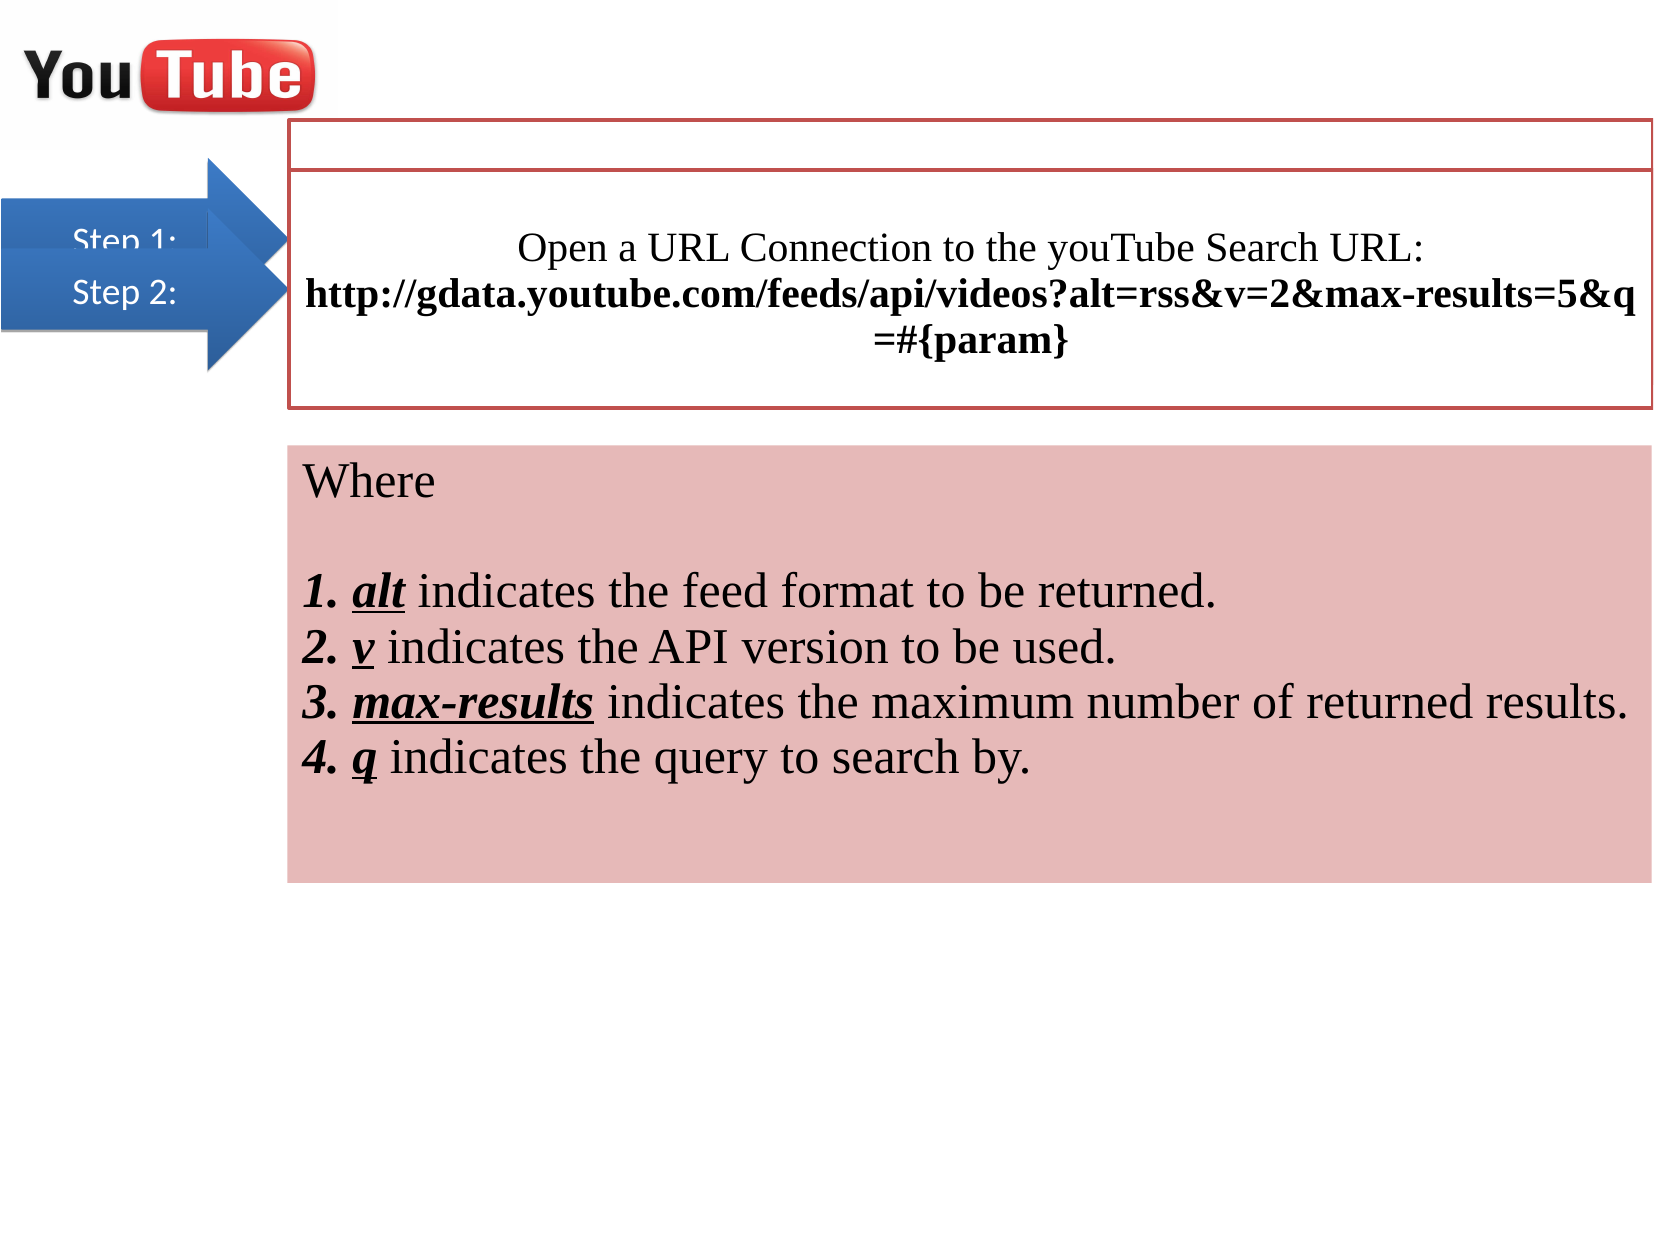

Go to the youTube API documentation site for getting the REST search URL and search parameters: http://code.google.com/apis/youtube/2.0/developers_guide_protocol_api_query_parameters.html
Step 1:
Open a URL Connection to the youTube Search URL:
http://gdata.youtube.com/feeds/api/videos?alt=rss&v=2&max-results=5&q=#{param}
Step 2:
Where
1. alt indicates the feed format to be returned.
2. v indicates the API version to be used.
3. max-results indicates the maximum number of returned results.
4. q indicates the query to search by.